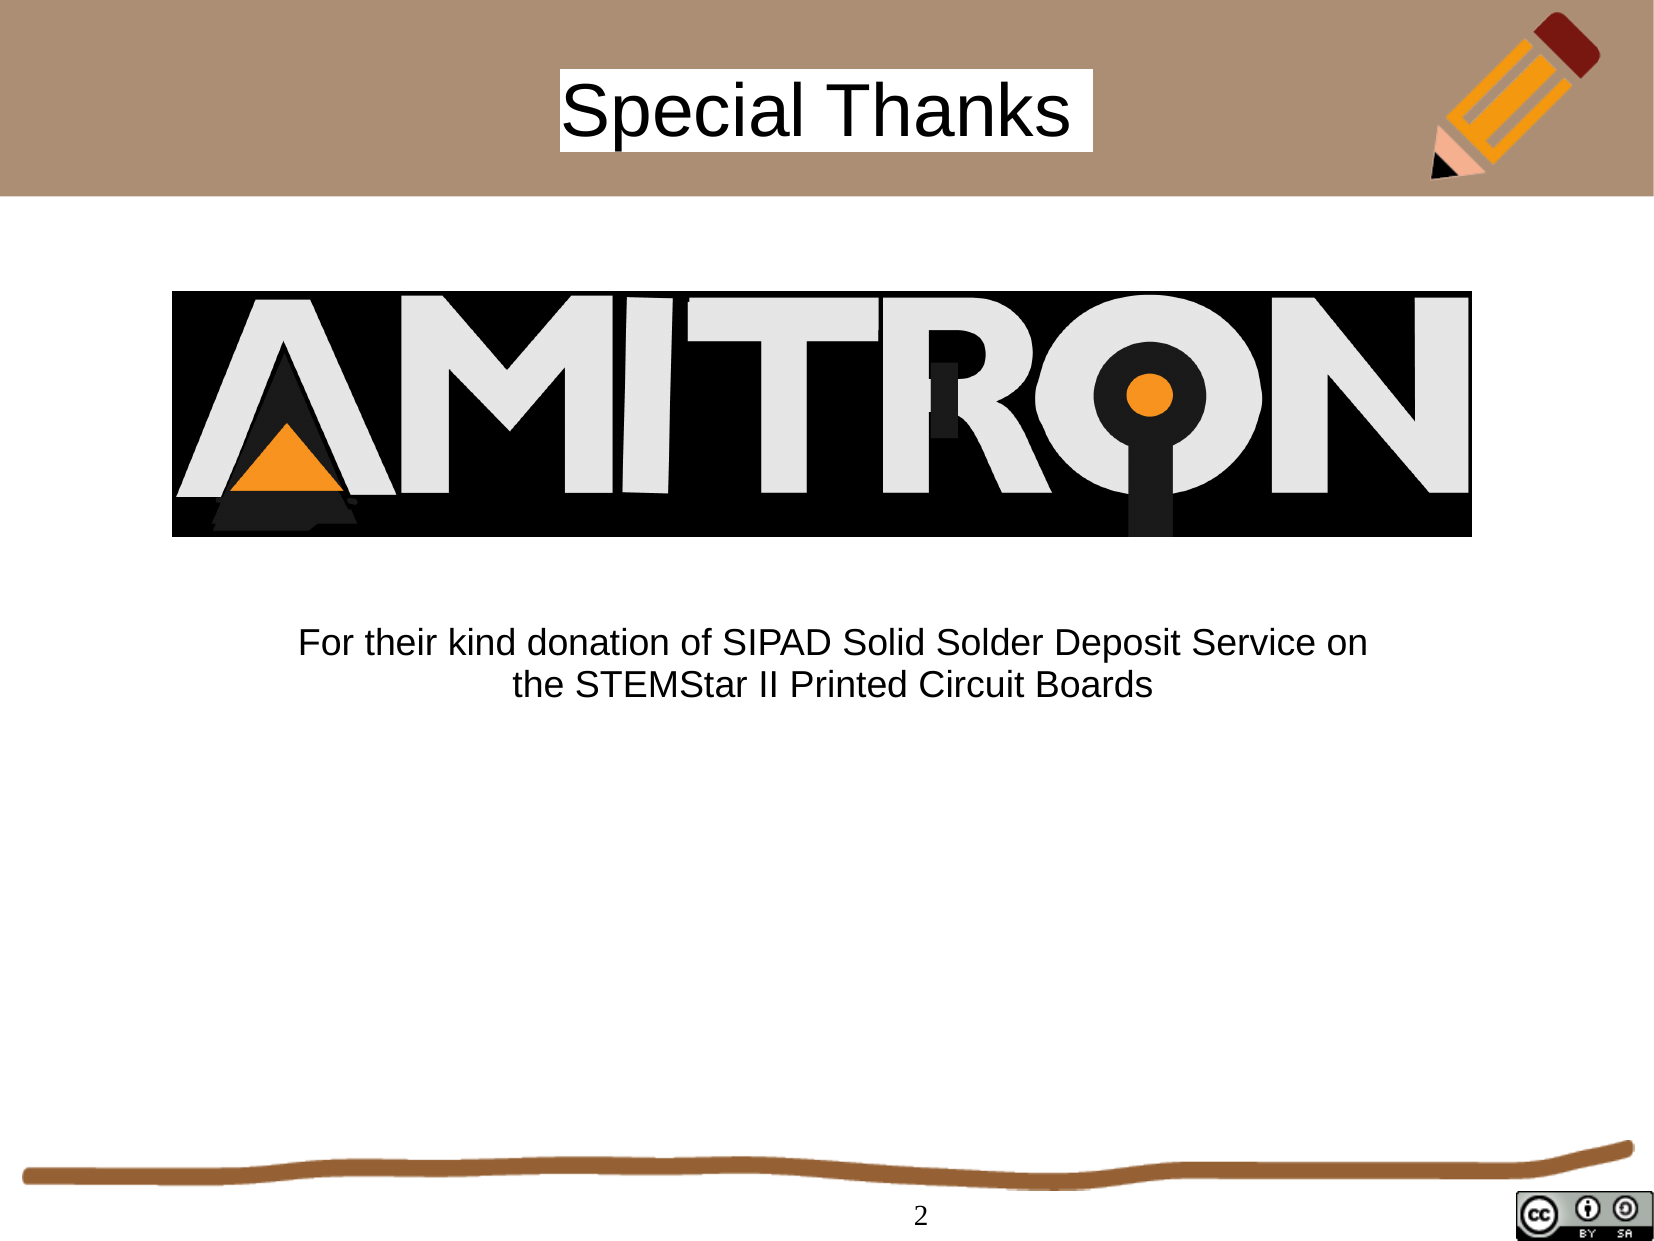

# Special Thanks
For their kind donation of SIPAD Solid Solder Deposit Service on the STEMStar II Printed Circuit Boards
2